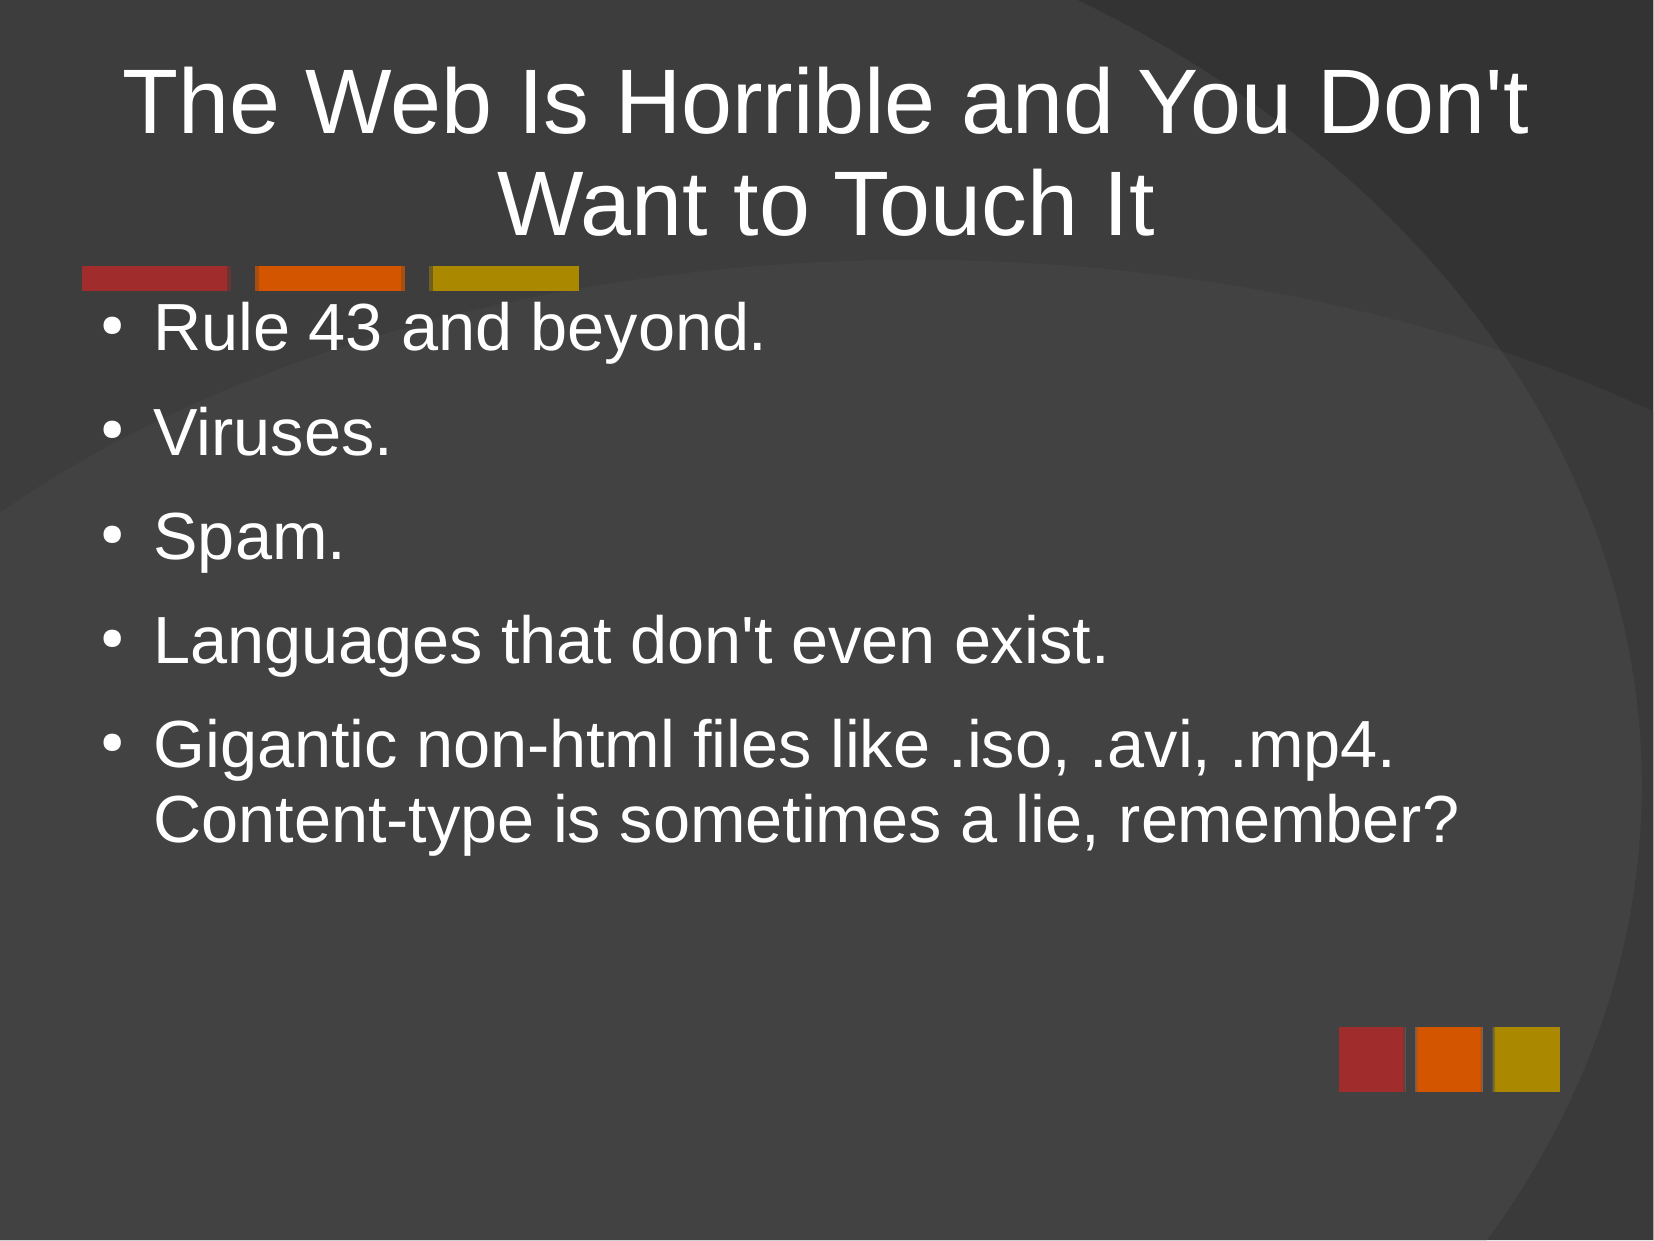

# The Web Is Horrible and You Don't Want to Touch It
Rule 43 and beyond.
Viruses.
Spam.
Languages that don't even exist.
Gigantic non-html files like .iso, .avi, .mp4. Content-type is sometimes a lie, remember?